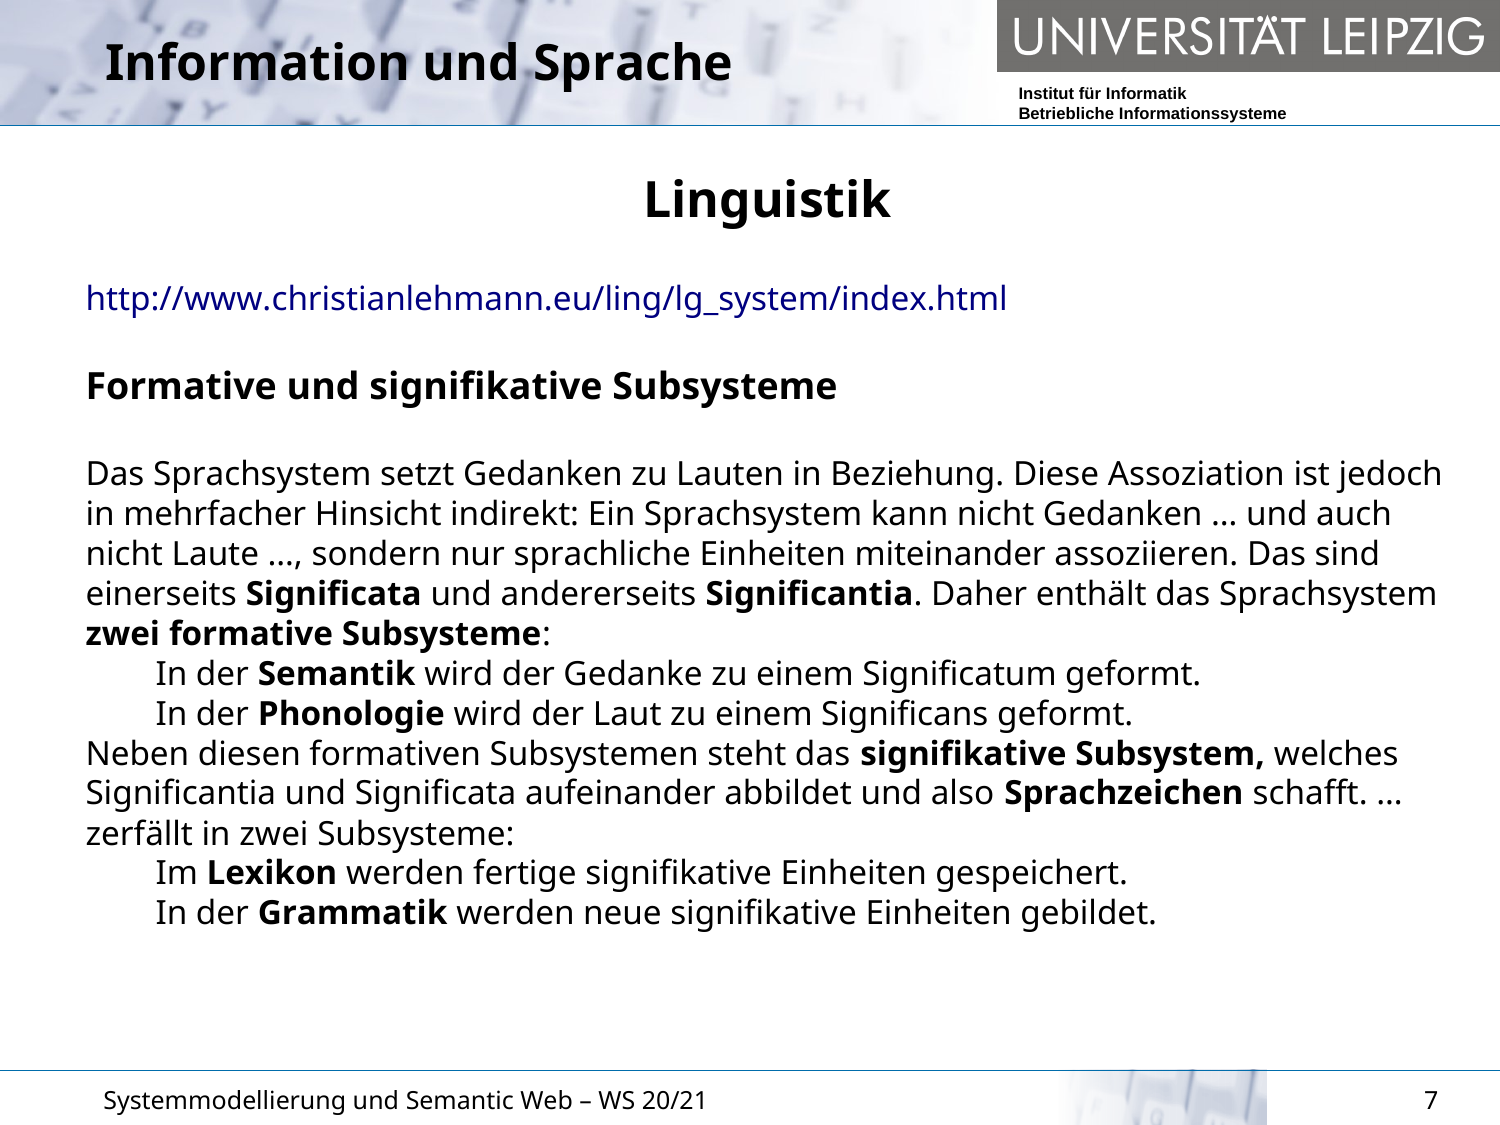

Information und Sprache
Linguistik
http://www.christianlehmann.eu/ling/lg_system/index.html
Formative und signifikative Subsysteme
Das Sprachsystem setzt Gedanken zu Lauten in Beziehung. Diese Assoziation ist jedoch in mehrfacher Hinsicht indirekt: Ein Sprachsystem kann nicht Gedanken … und auch nicht Laute …, sondern nur sprachliche Einheiten miteinander assoziieren. Das sind einerseits Significata und andererseits Significantia. Daher enthält das Sprachsystem zwei formative Subsysteme:
 In der Semantik wird der Gedanke zu einem Significatum geformt.
 In der Phonologie wird der Laut zu einem Significans geformt.
Neben diesen formativen Subsystemen steht das signifikative Subsystem, welches Significantia und Significata aufeinander abbildet und also Sprachzeichen schafft. … zerfällt in zwei Subsysteme:
 Im Lexikon werden fertige signifikative Einheiten gespeichert.
 In der Grammatik werden neue signifikative Einheiten gebildet.
Systemmodellierung und Semantic Web – WS 20/21
7